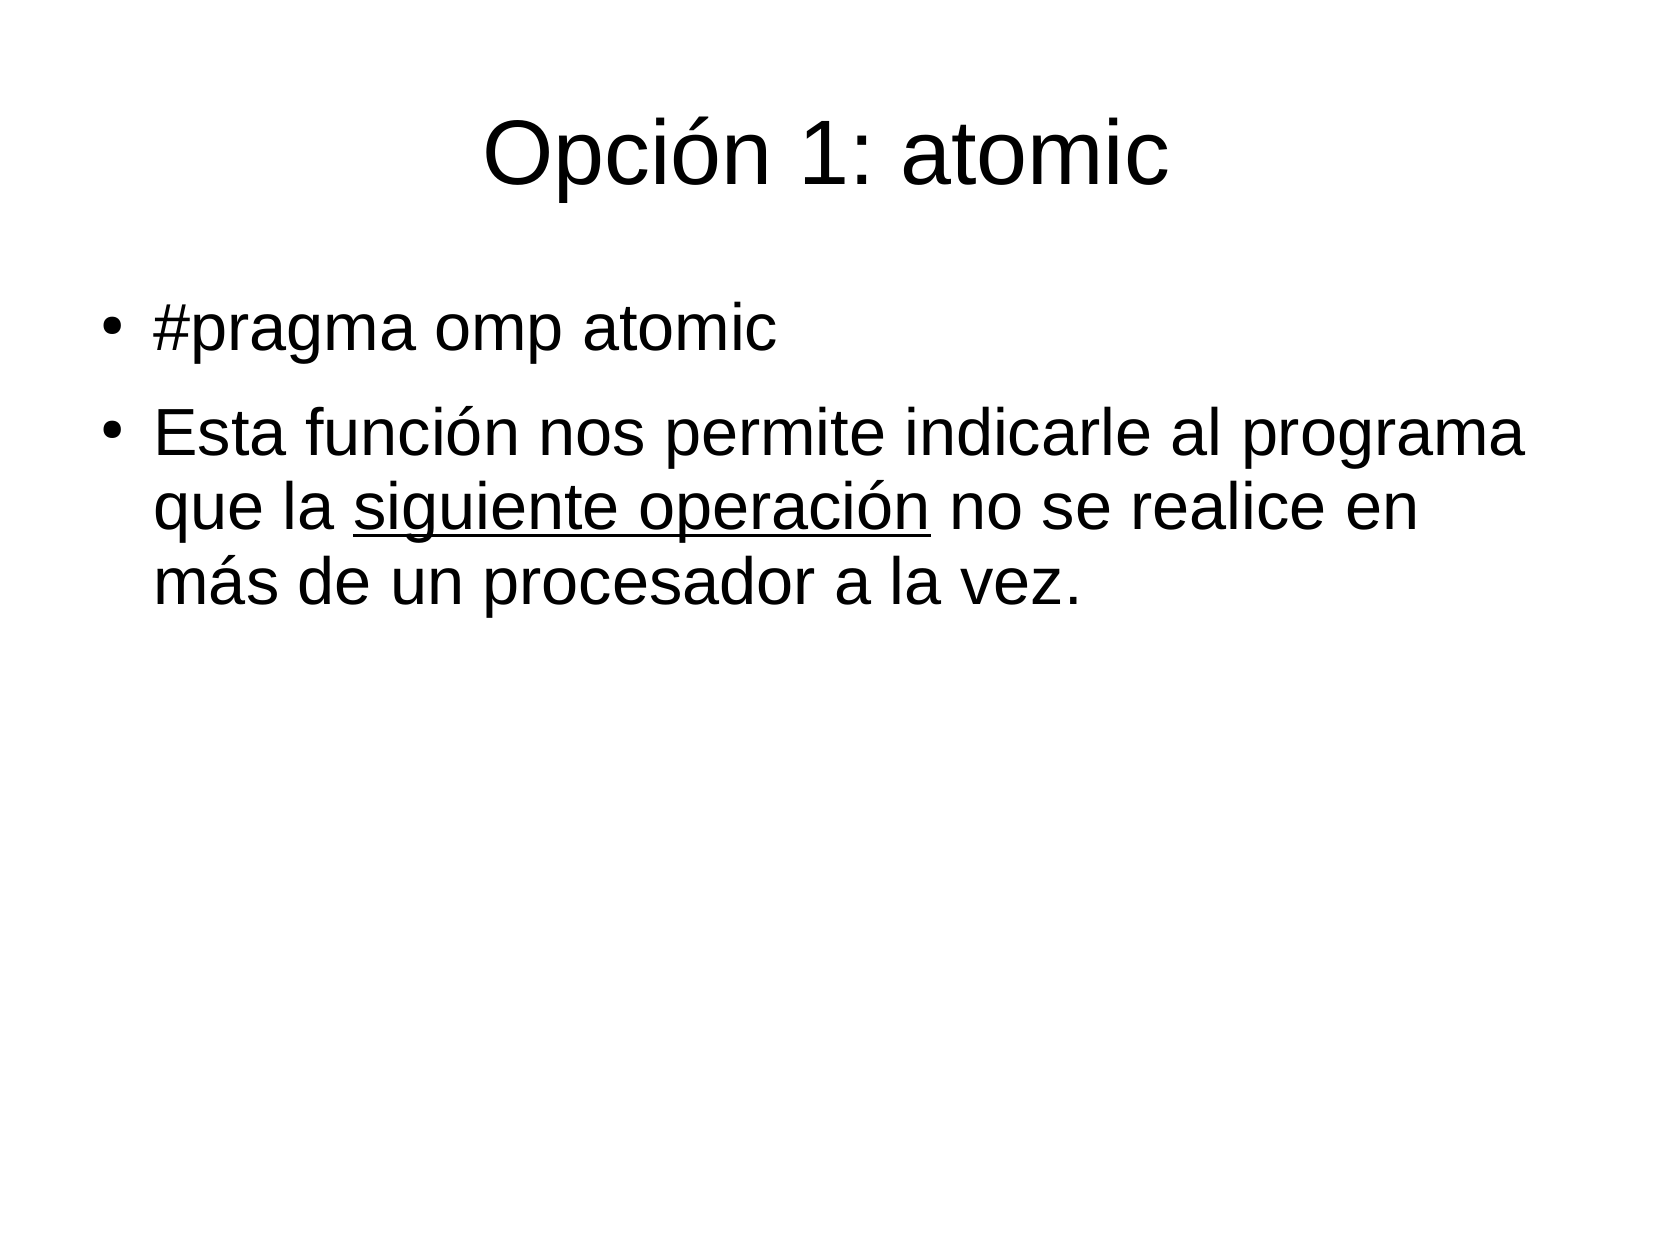

# Opción 1: atomic
#pragma omp atomic
Esta función nos permite indicarle al programa que la siguiente operación no se realice en más de un procesador a la vez.